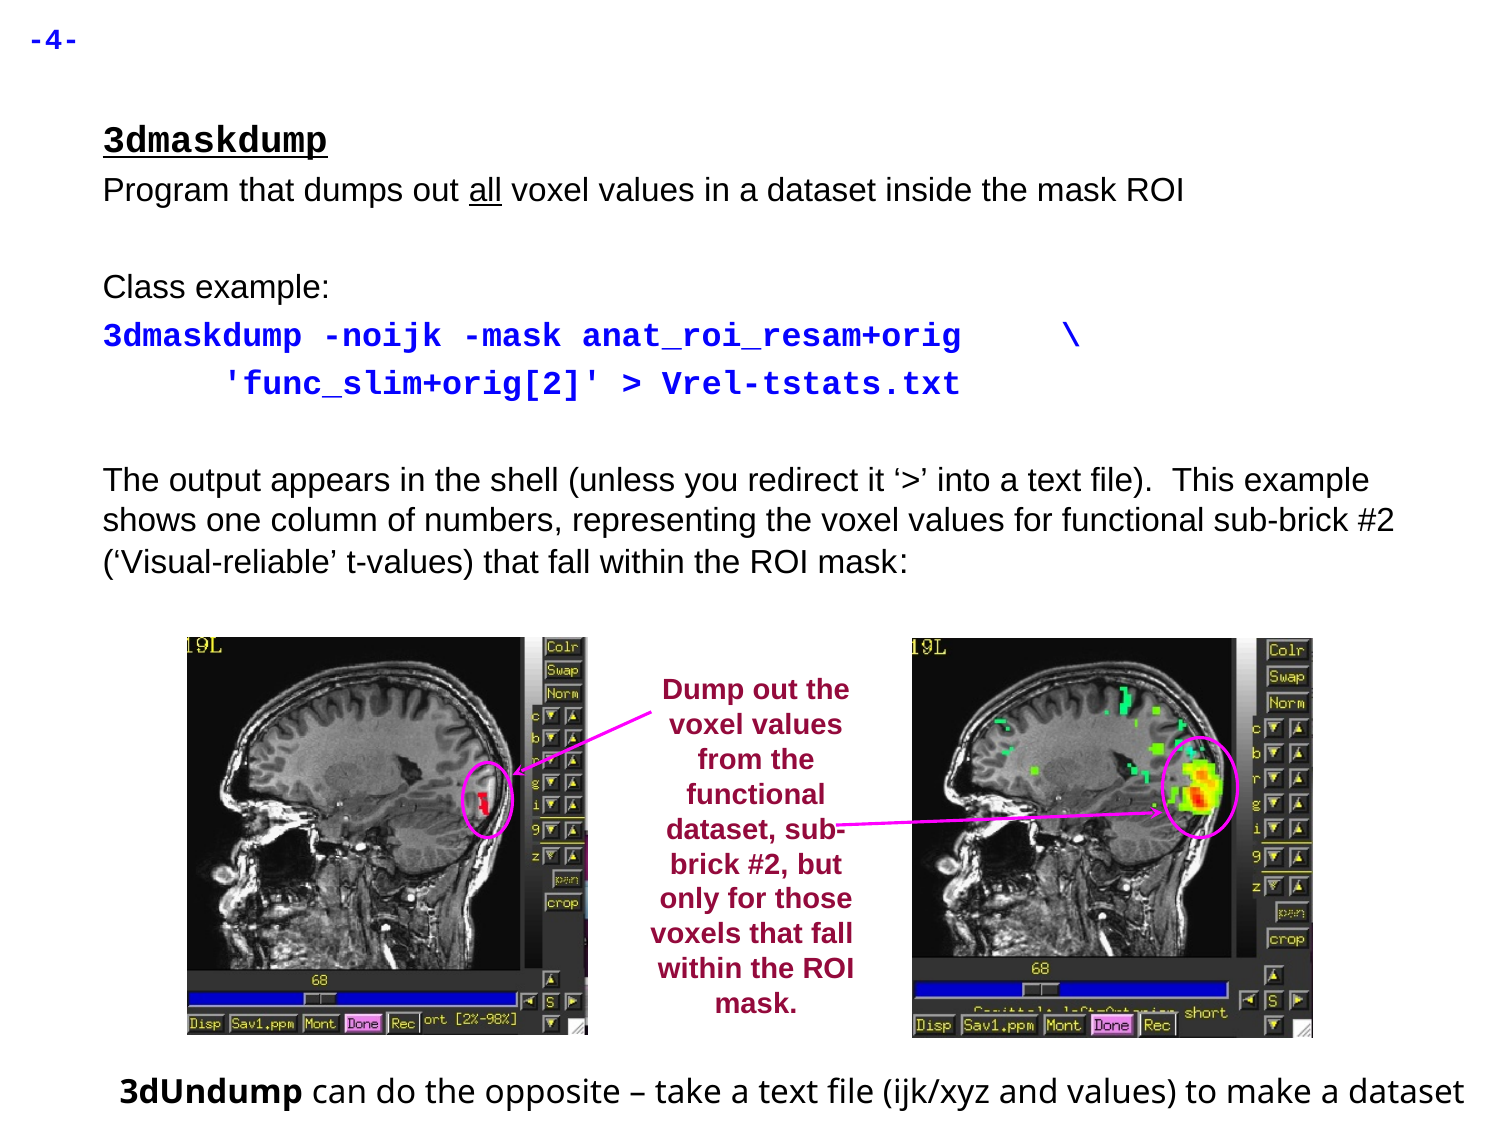

# 3dmaskdump
Program that dumps out all voxel values in a dataset inside the mask ROI
Class example:
3dmaskdump -noijk -mask anat_roi_resam+orig \
 'func_slim+orig[2]' > Vrel-tstats.txt
The output appears in the shell (unless you redirect it ‘>’ into a text file). This example shows one column of numbers, representing the voxel values for functional sub-brick #2 (‘Visual-reliable’ t-values) that fall within the ROI mask:
Dump out the voxel values from the functional dataset, sub-brick #2, but only for those voxels that fall within the ROI mask.
3dUndump can do the opposite – take a text file (ijk/xyz and values) to make a dataset